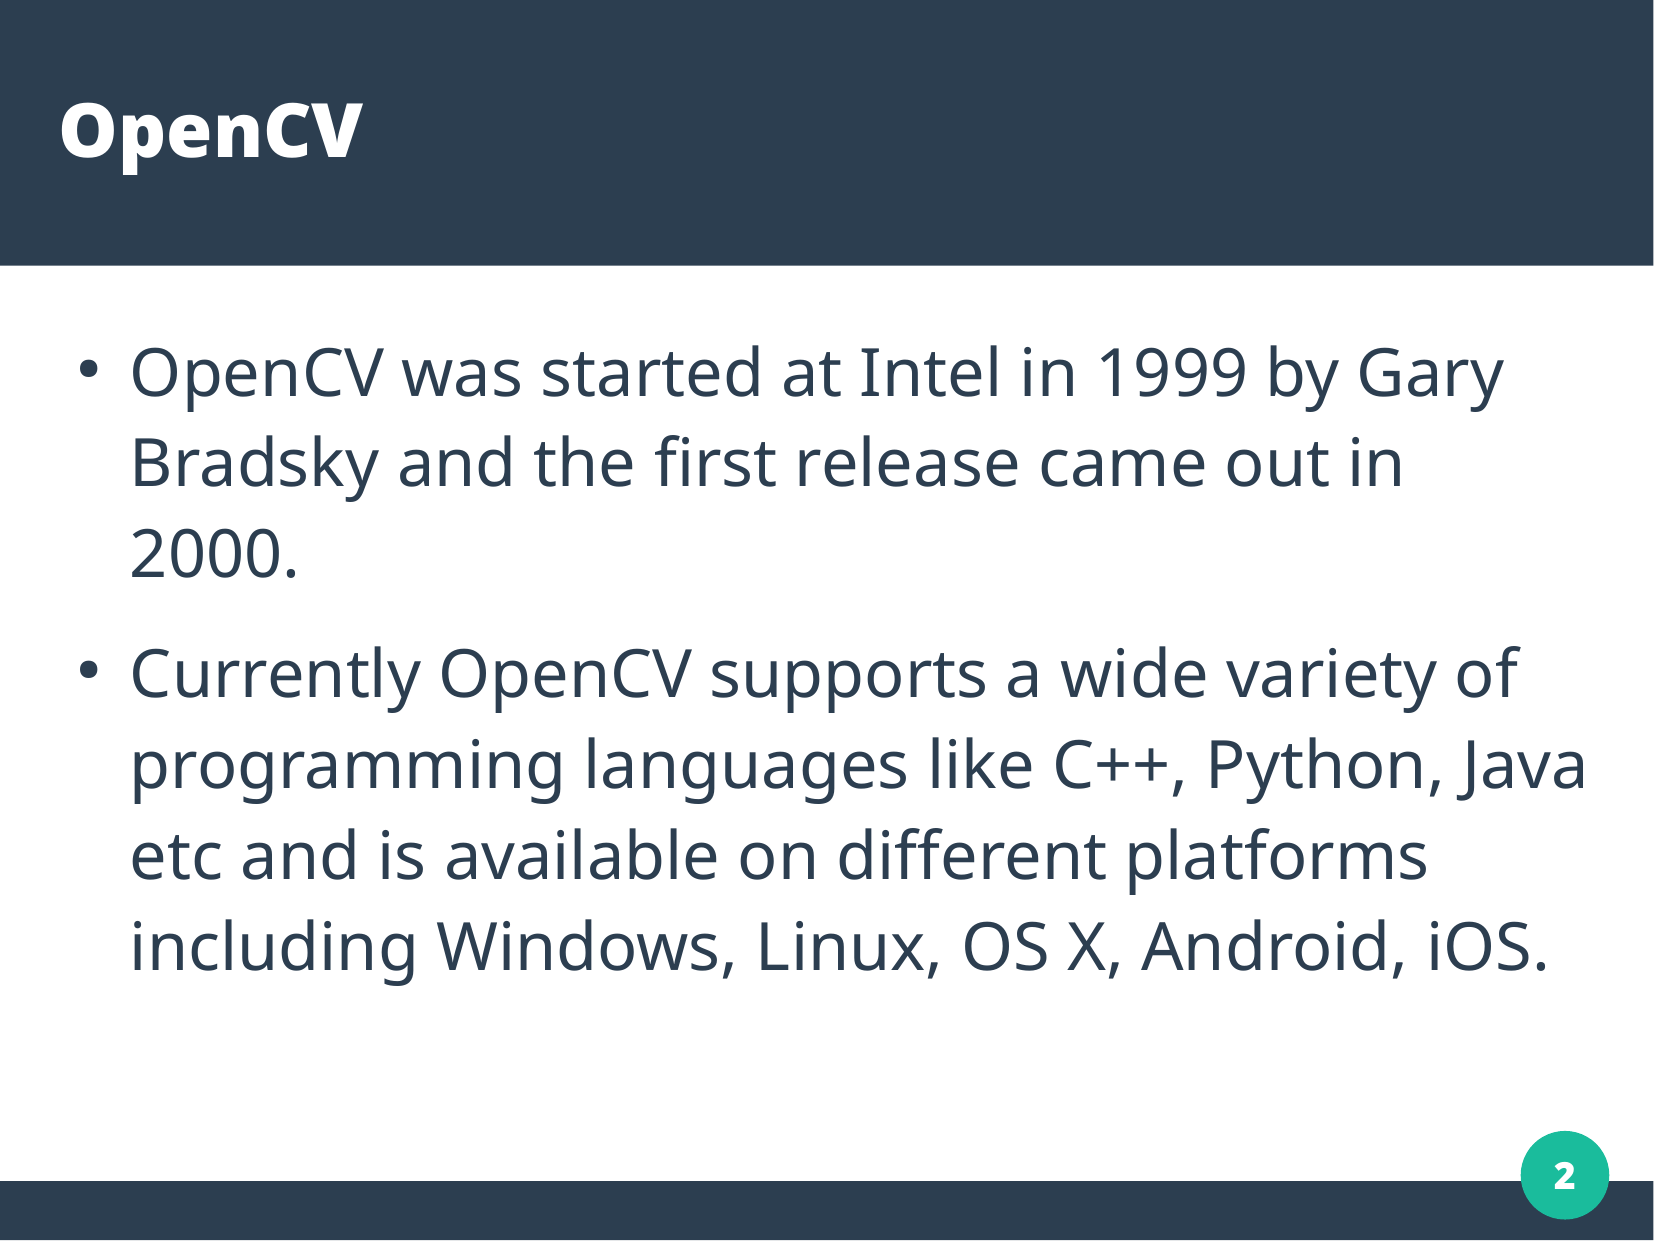

# OpenCV
OpenCV was started at Intel in 1999 by Gary Bradsky and the first release came out in 2000.
Currently OpenCV supports a wide variety of programming languages like C++, Python, Java etc and is available on different platforms including Windows, Linux, OS X, Android, iOS.
2